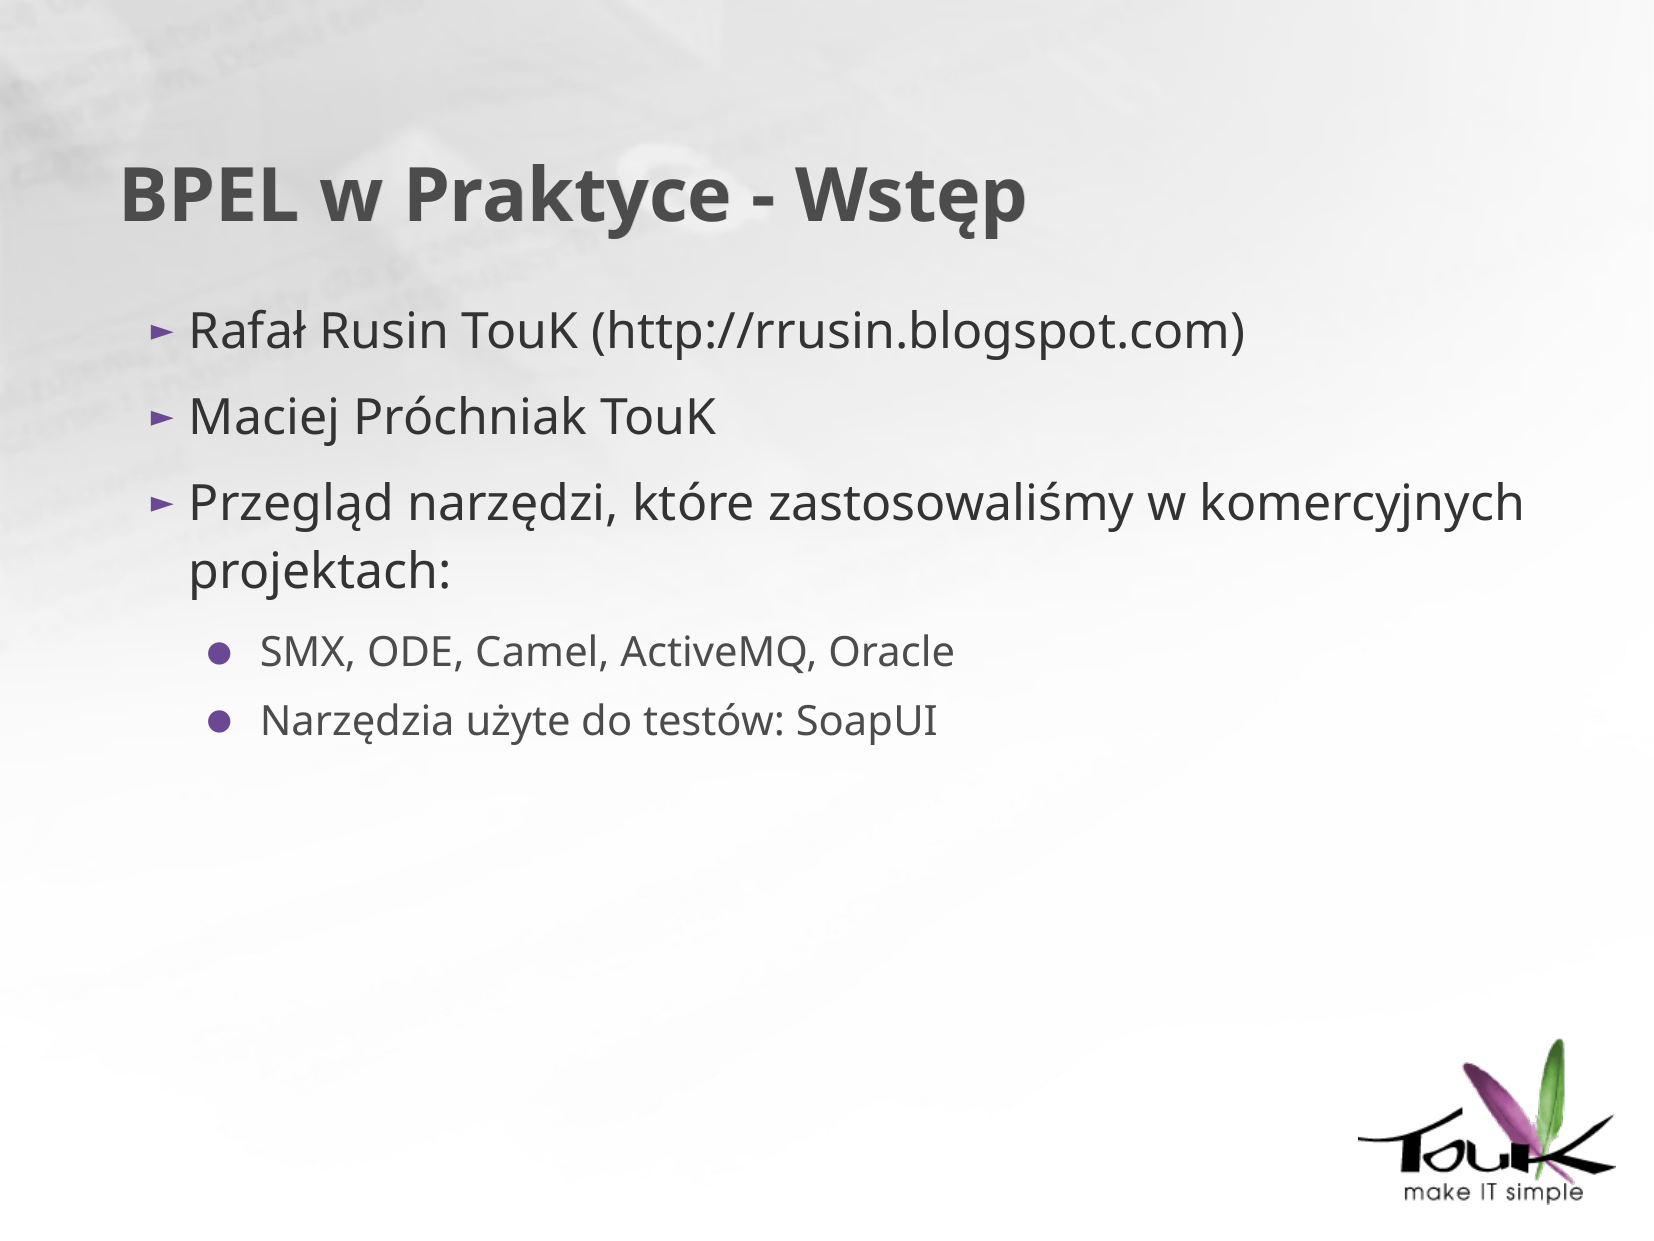

# BPEL w Praktyce - Wstęp
Rafał Rusin TouK (http://rrusin.blogspot.com)
Maciej Próchniak TouK
Przegląd narzędzi, które zastosowaliśmy w komercyjnych projektach:
SMX, ODE, Camel, ActiveMQ, Oracle
Narzędzia użyte do testów: SoapUI